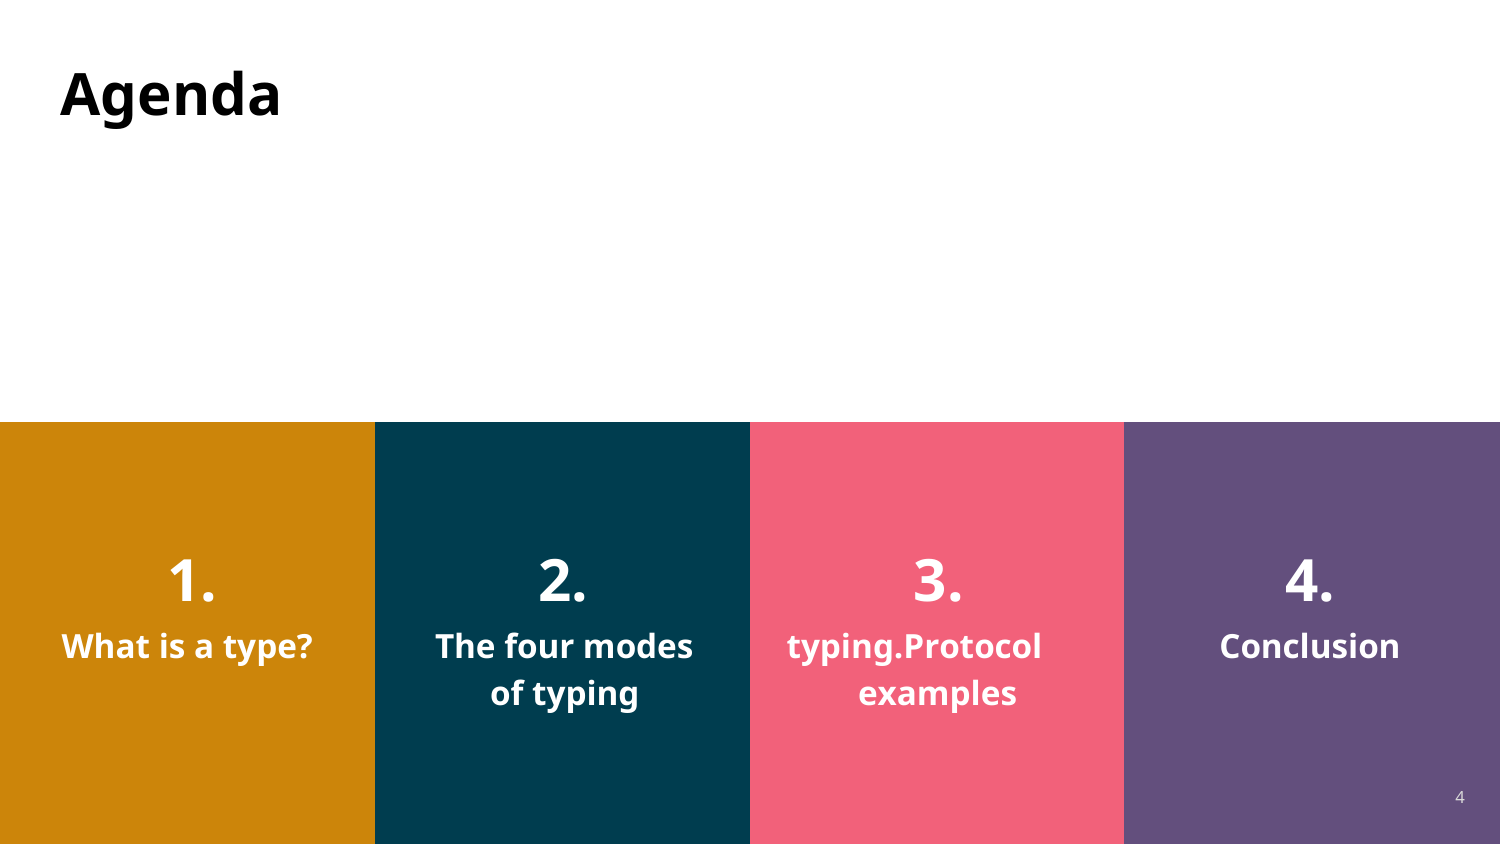

Agenda
1.
2.
3.
4.
What is a type?
The four modes
typing.Protocol
Conclusion
of typing
examples
4
4